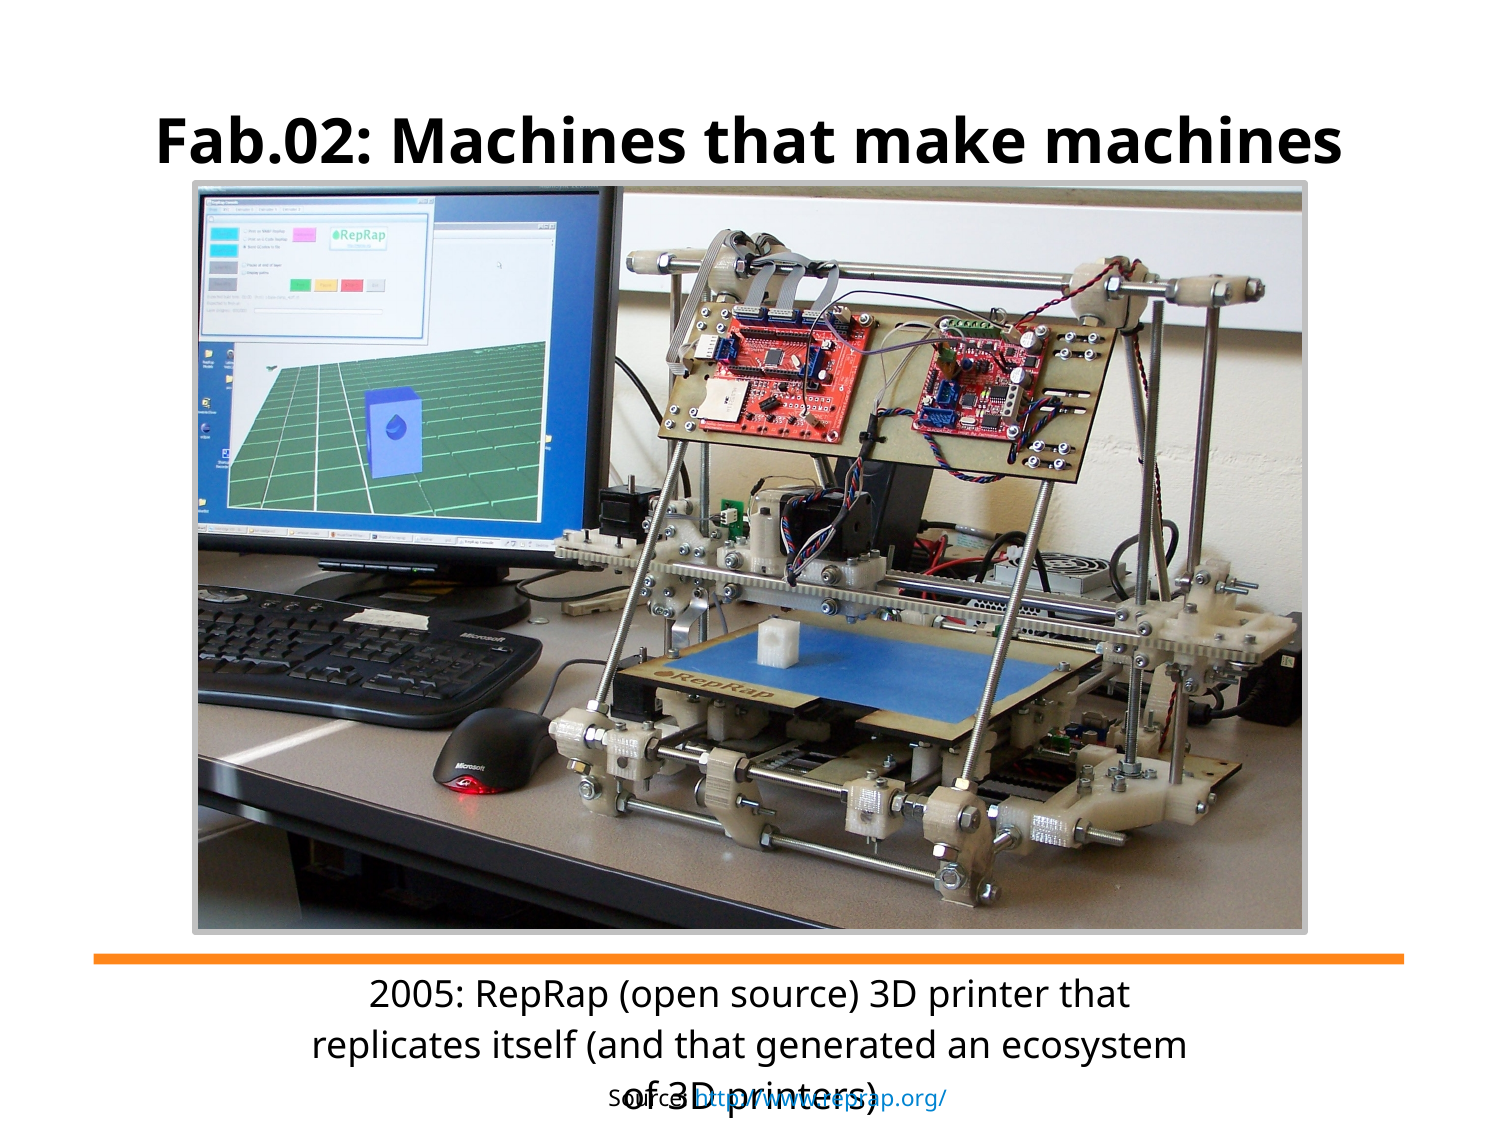

# Fab.02: Machines that make machines
2005: RepRap (open source) 3D printer that replicates itself (and that generated an ecosystem of 3D printers)
Source: http://www.reprap.org/